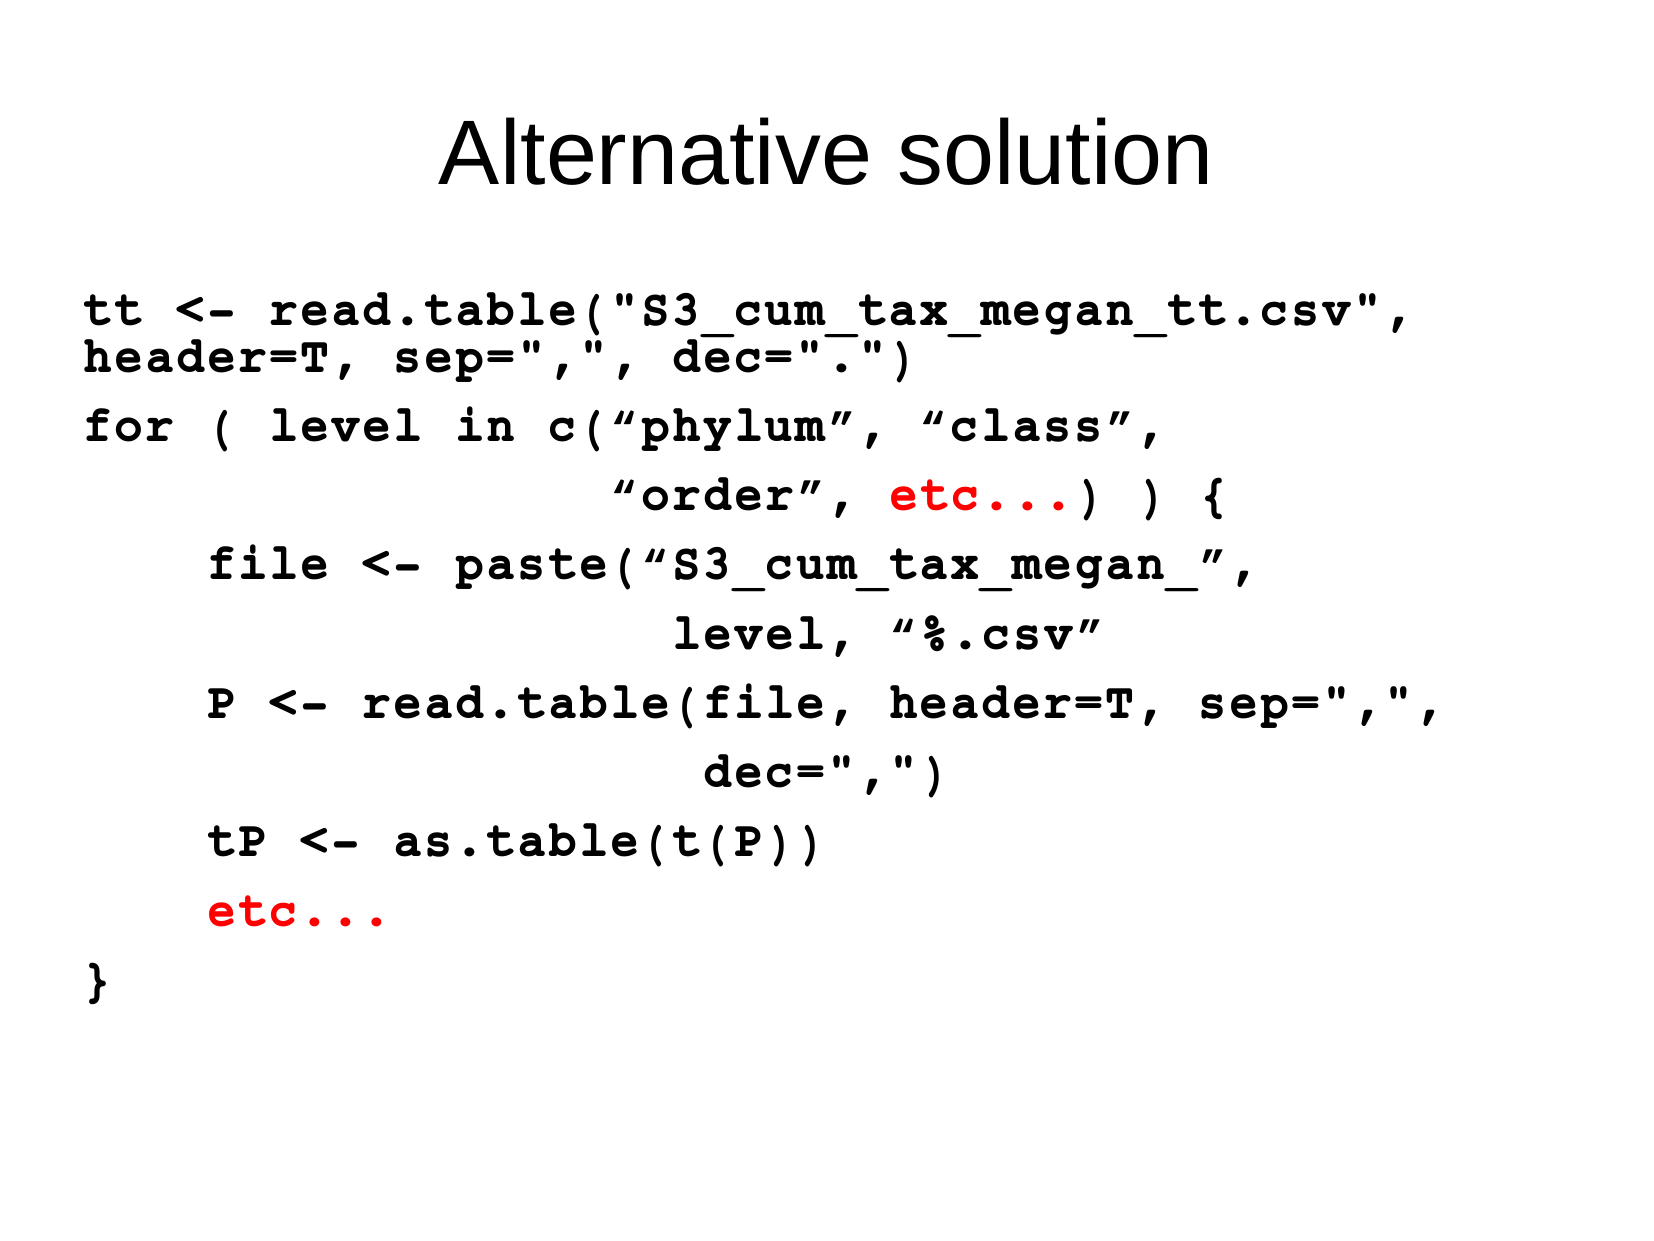

# Alternative solution
tt <- read.table("S3_cum_tax_megan_tt.csv", header=T, sep=",", dec=".")
for ( level in c(“phylum”, “class”,
 “order”, etc...) ) {
 file <- paste(“S3_cum_tax_megan_”,
 level, “%.csv”
 P <- read.table(file, header=T, sep=",",
 dec=",")
 tP <- as.table(t(P))
 etc...
}